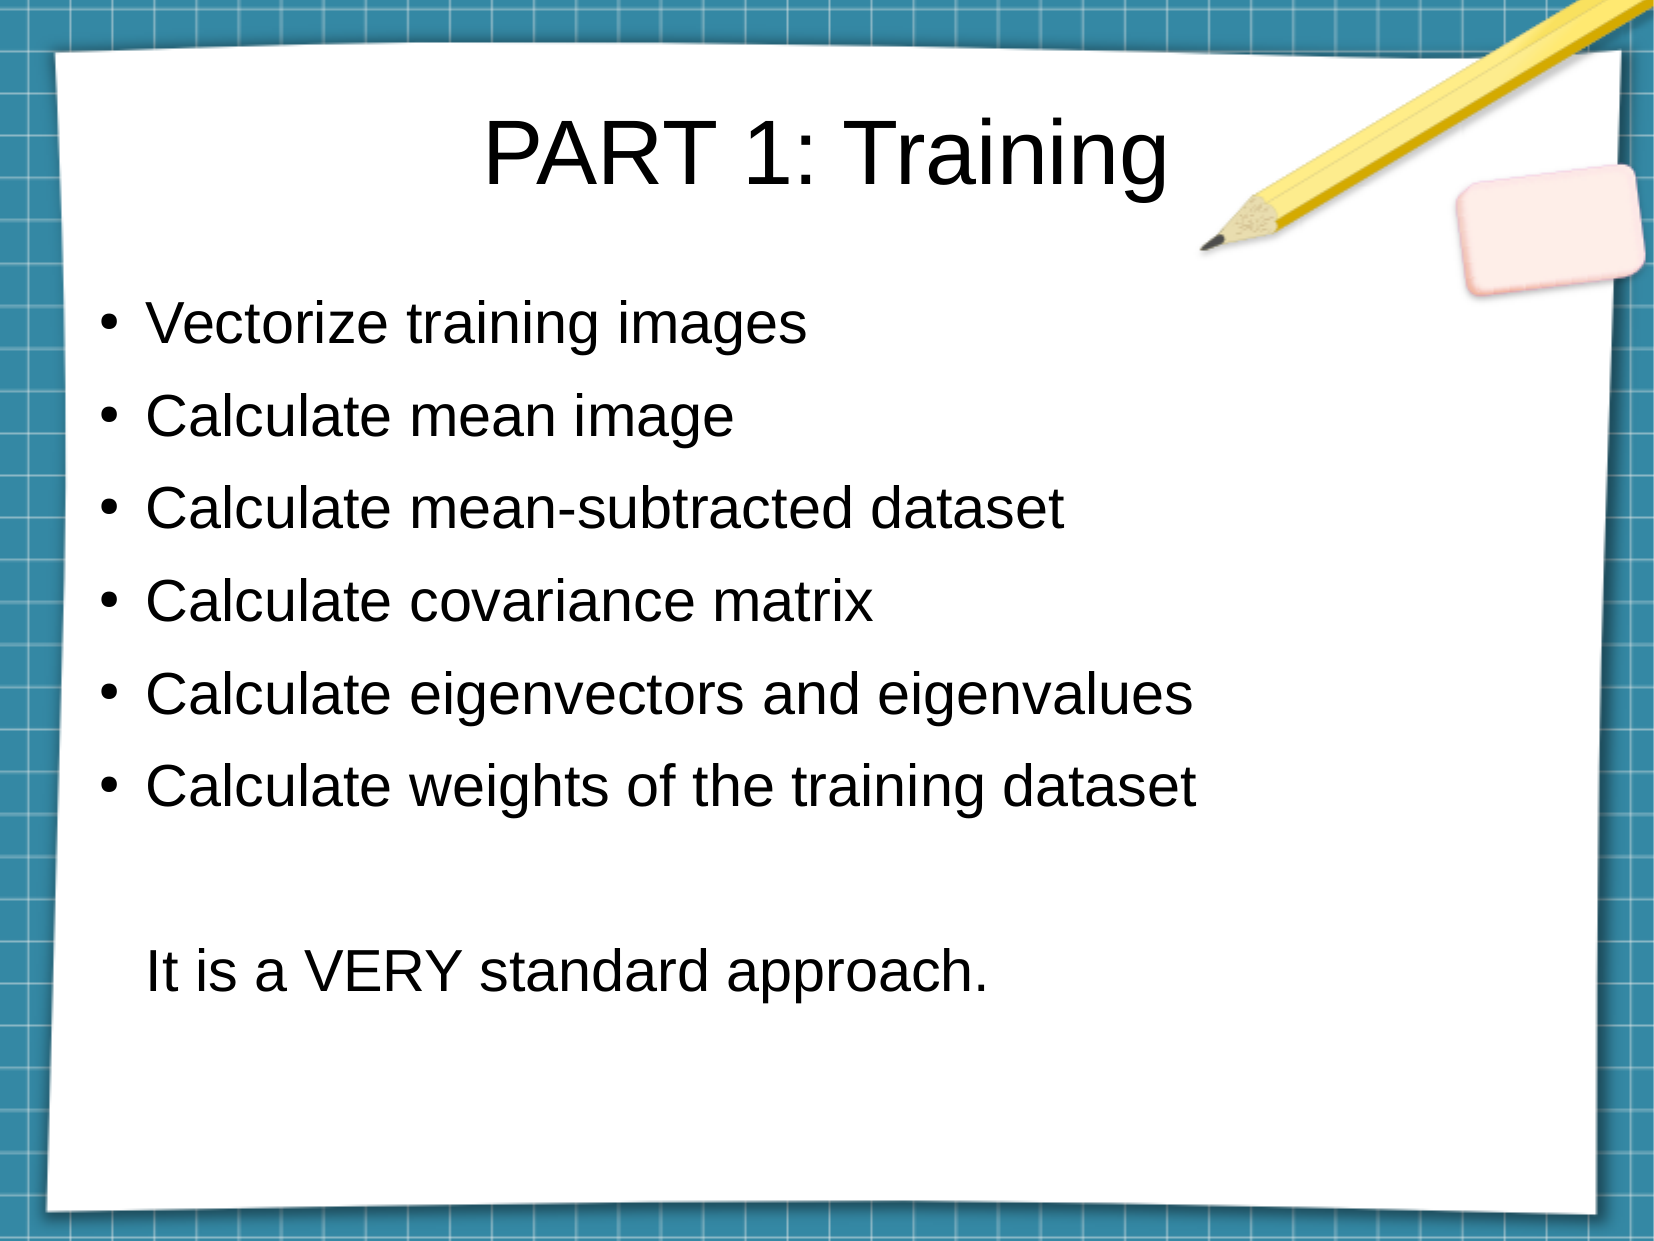

# PART 1: Training
Vectorize training images
Calculate mean image
Calculate mean-subtracted dataset
Calculate covariance matrix
Calculate eigenvectors and eigenvalues
Calculate weights of the training dataset
It is a VERY standard approach.